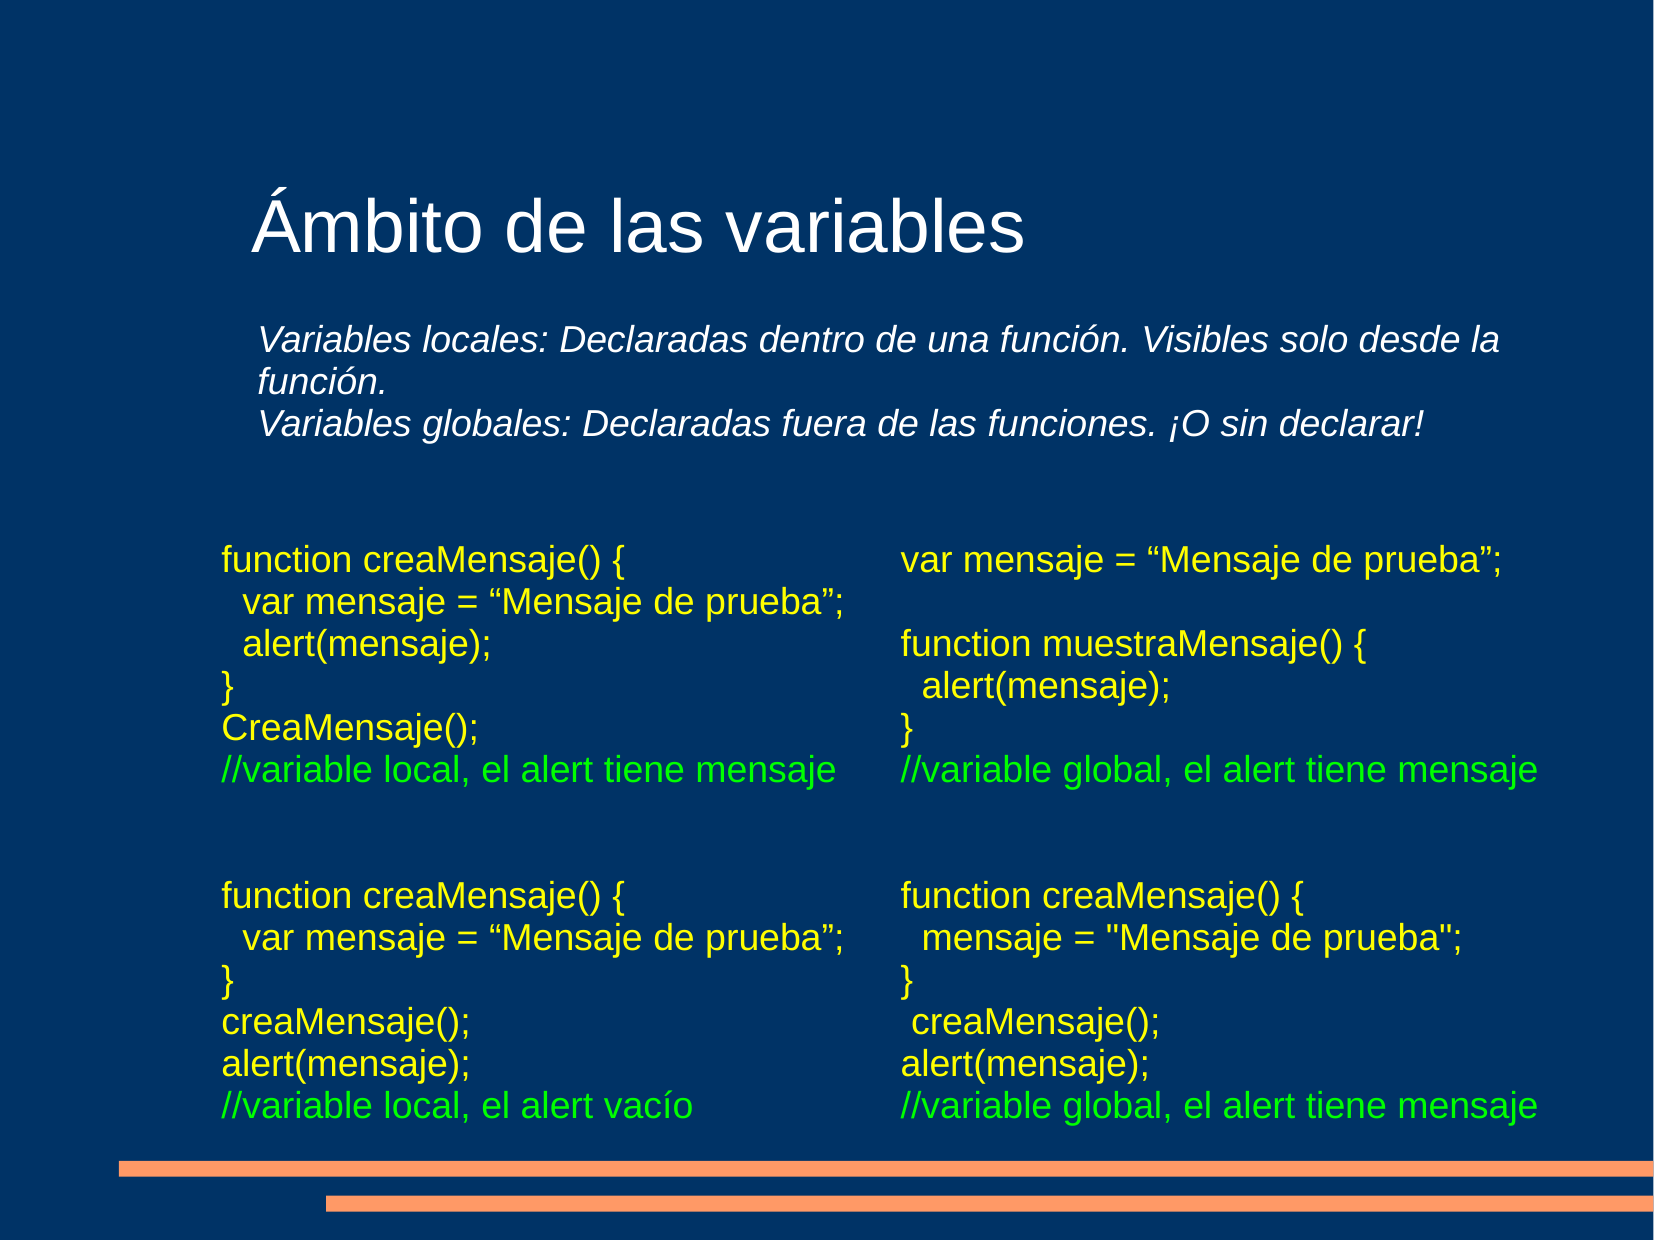

Ámbito de las variables
Variables locales: Declaradas dentro de una función. Visibles solo desde la función.
Variables globales: Declaradas fuera de las funciones. ¡O sin declarar!
function creaMensaje() {
 var mensaje = “Mensaje de prueba”;
 alert(mensaje);
}
CreaMensaje();
//variable local, el alert tiene mensaje
function creaMensaje() {
 var mensaje = “Mensaje de prueba”;
}
creaMensaje();
alert(mensaje);
//variable local, el alert vacío
var mensaje = “Mensaje de prueba”;
function muestraMensaje() {
 alert(mensaje);
}
//variable global, el alert tiene mensaje
function creaMensaje() {
 mensaje = "Mensaje de prueba";
}
 creaMensaje();
alert(mensaje);
//variable global, el alert tiene mensaje